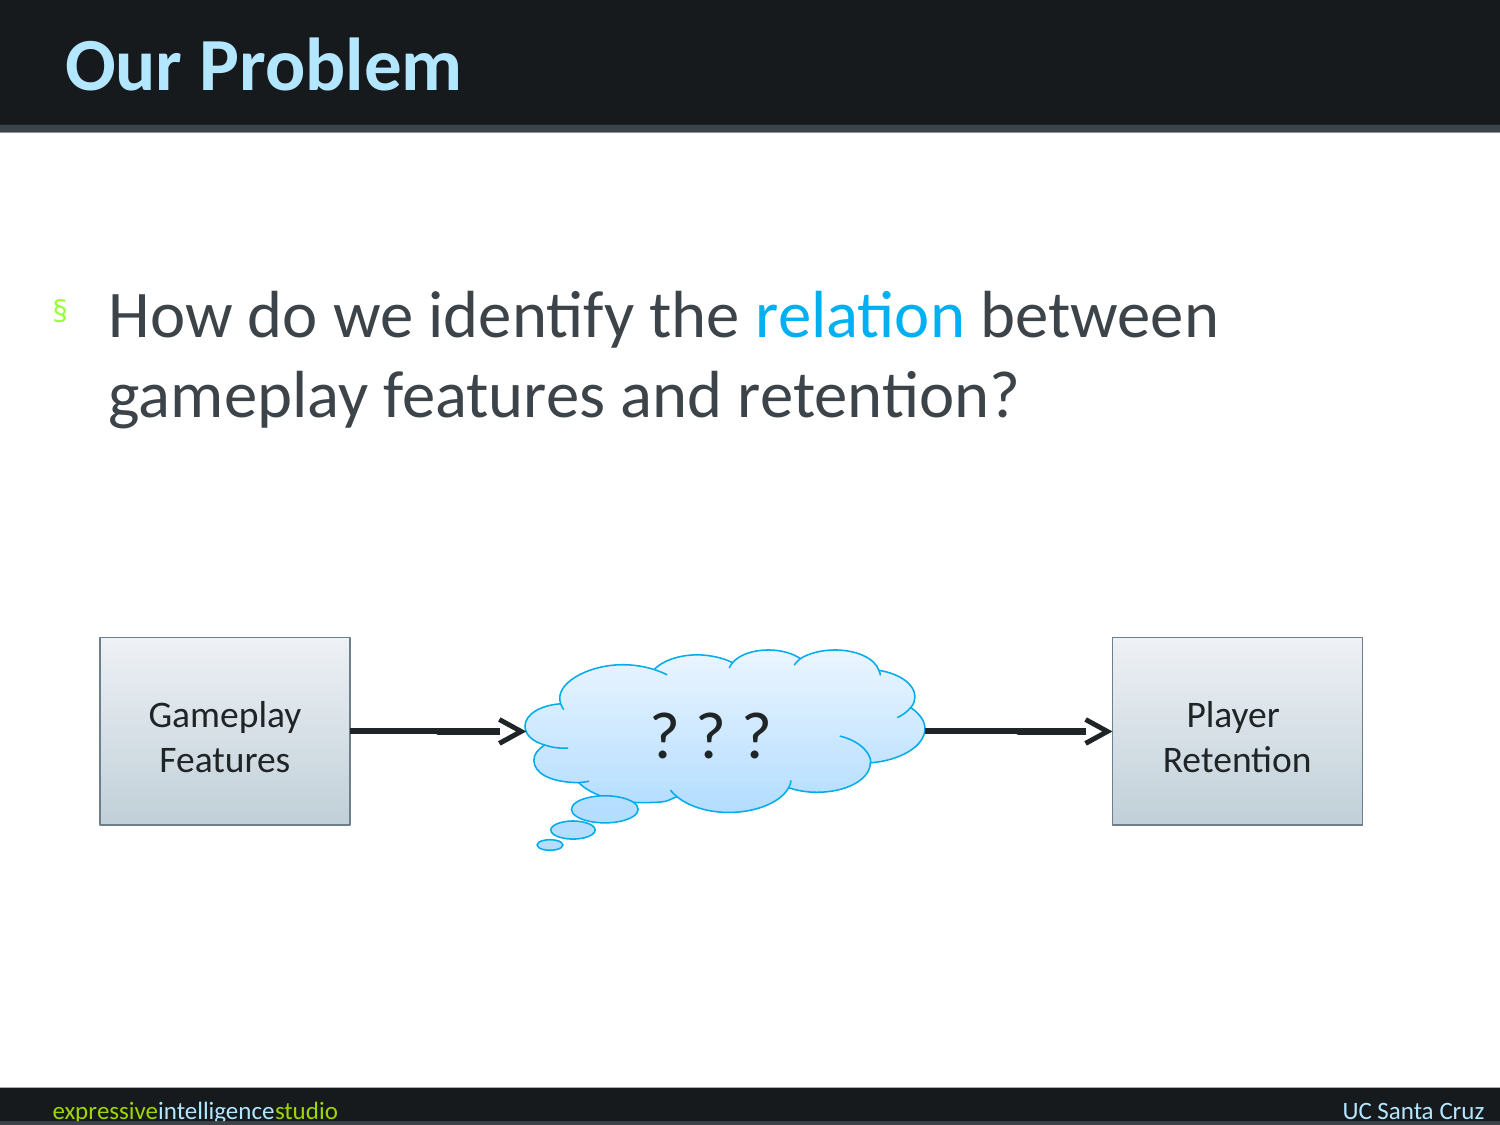

# Our Problem
How do we identify the relation between gameplay features and retention?
Gameplay
Features
Player
Retention
? ? ?